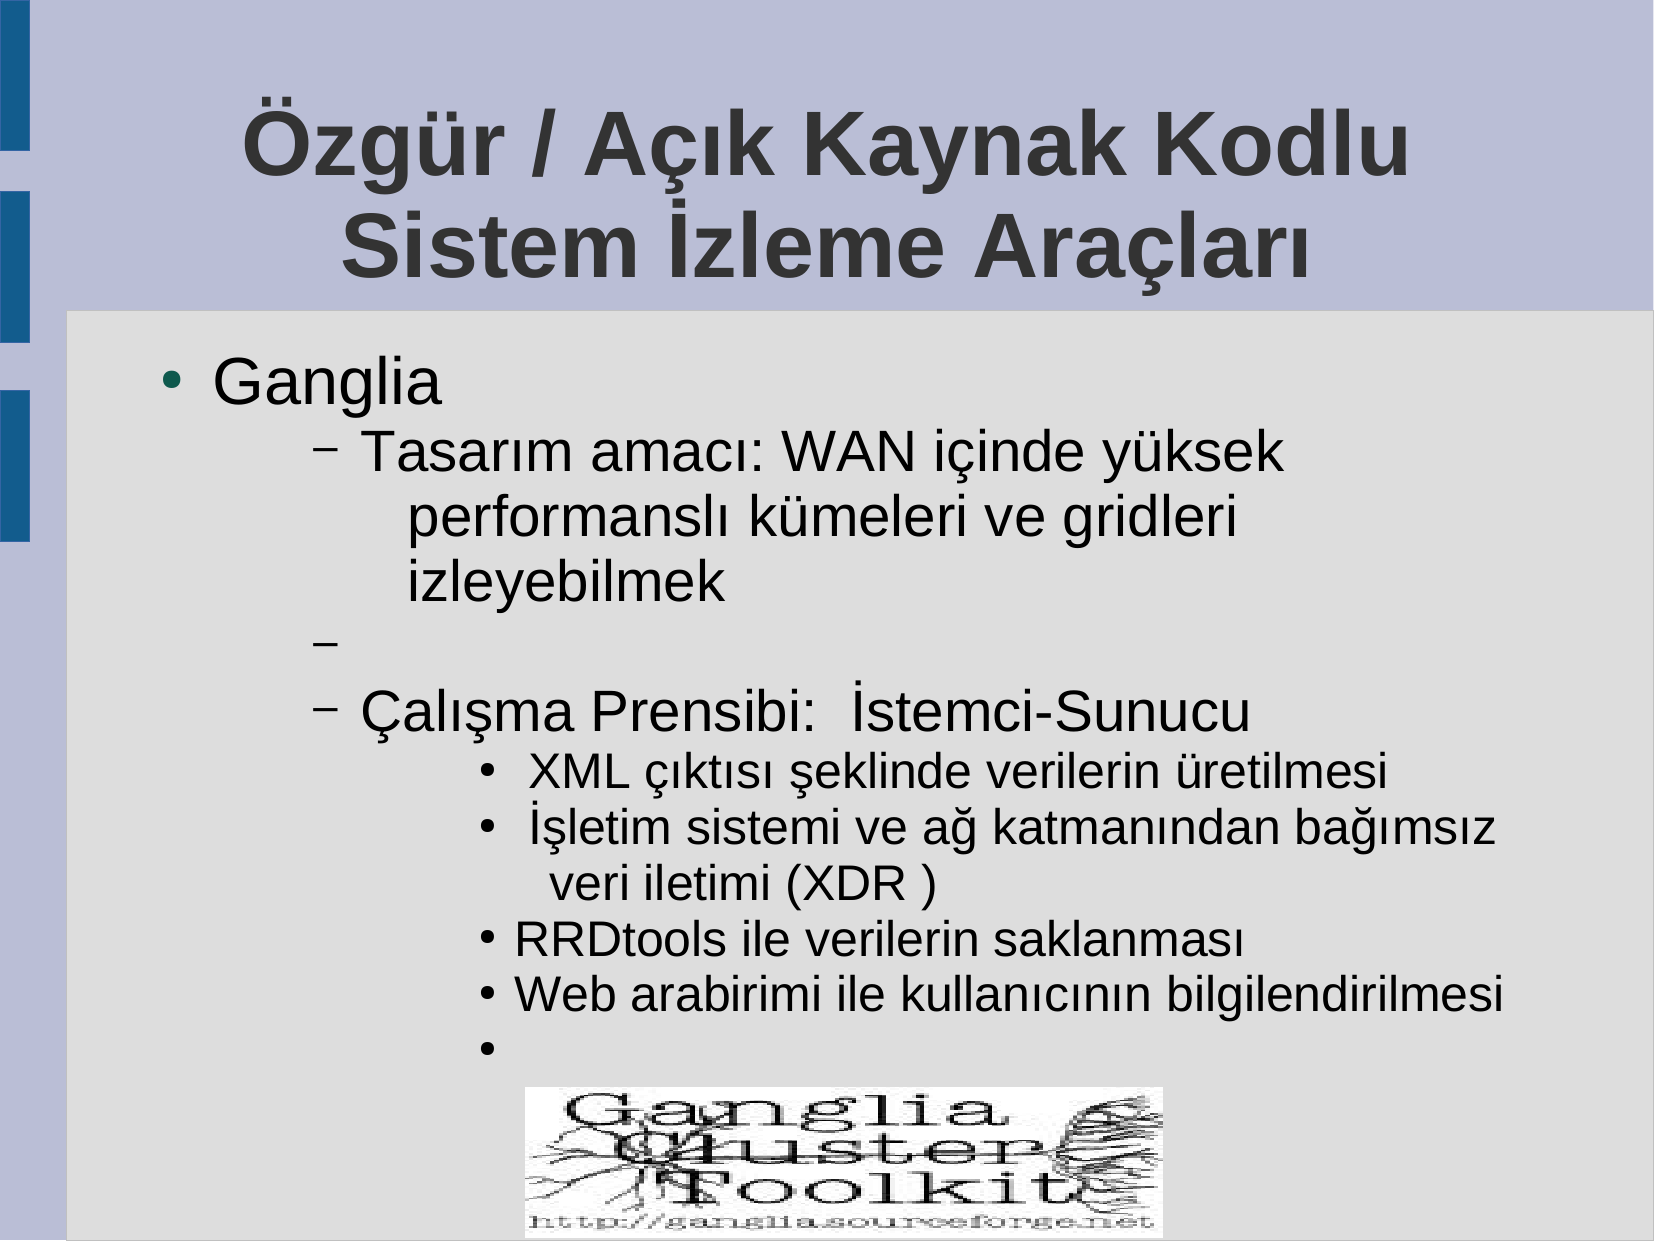

# Özgür / Açık Kaynak Kodlu Sistem İzleme Araçları
Ganglia
Tasarım amacı: WAN içinde yüksek performanslı kümeleri ve gridleri izleyebilmek
Çalışma Prensibi: İstemci-Sunucu
 XML çıktısı şeklinde verilerin üretilmesi
 İşletim sistemi ve ağ katmanından bağımsız veri iletimi (XDR )
RRDtools ile verilerin saklanması
Web arabirimi ile kullanıcının bilgilendirilmesi